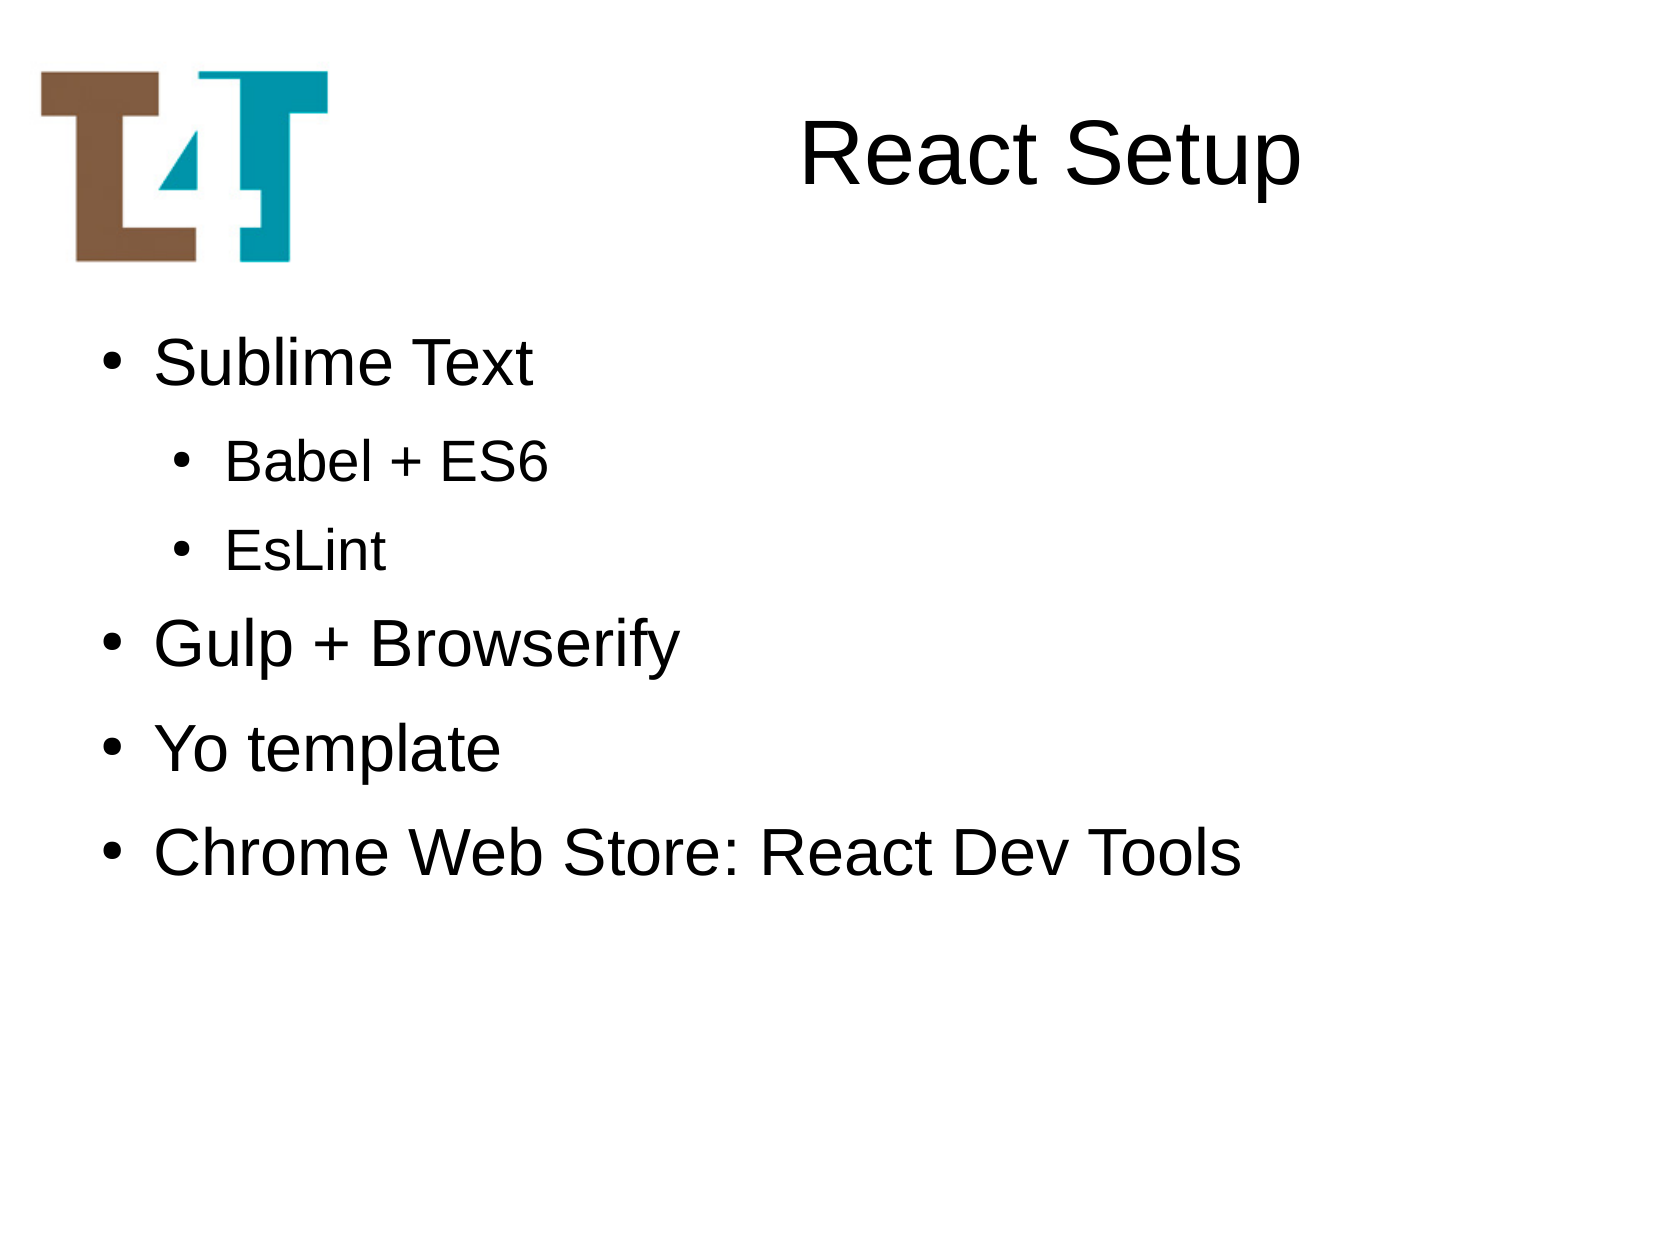

# React Setup
Sublime Text
Babel + ES6
EsLint
Gulp + Browserify
Yo template
Chrome Web Store: React Dev Tools